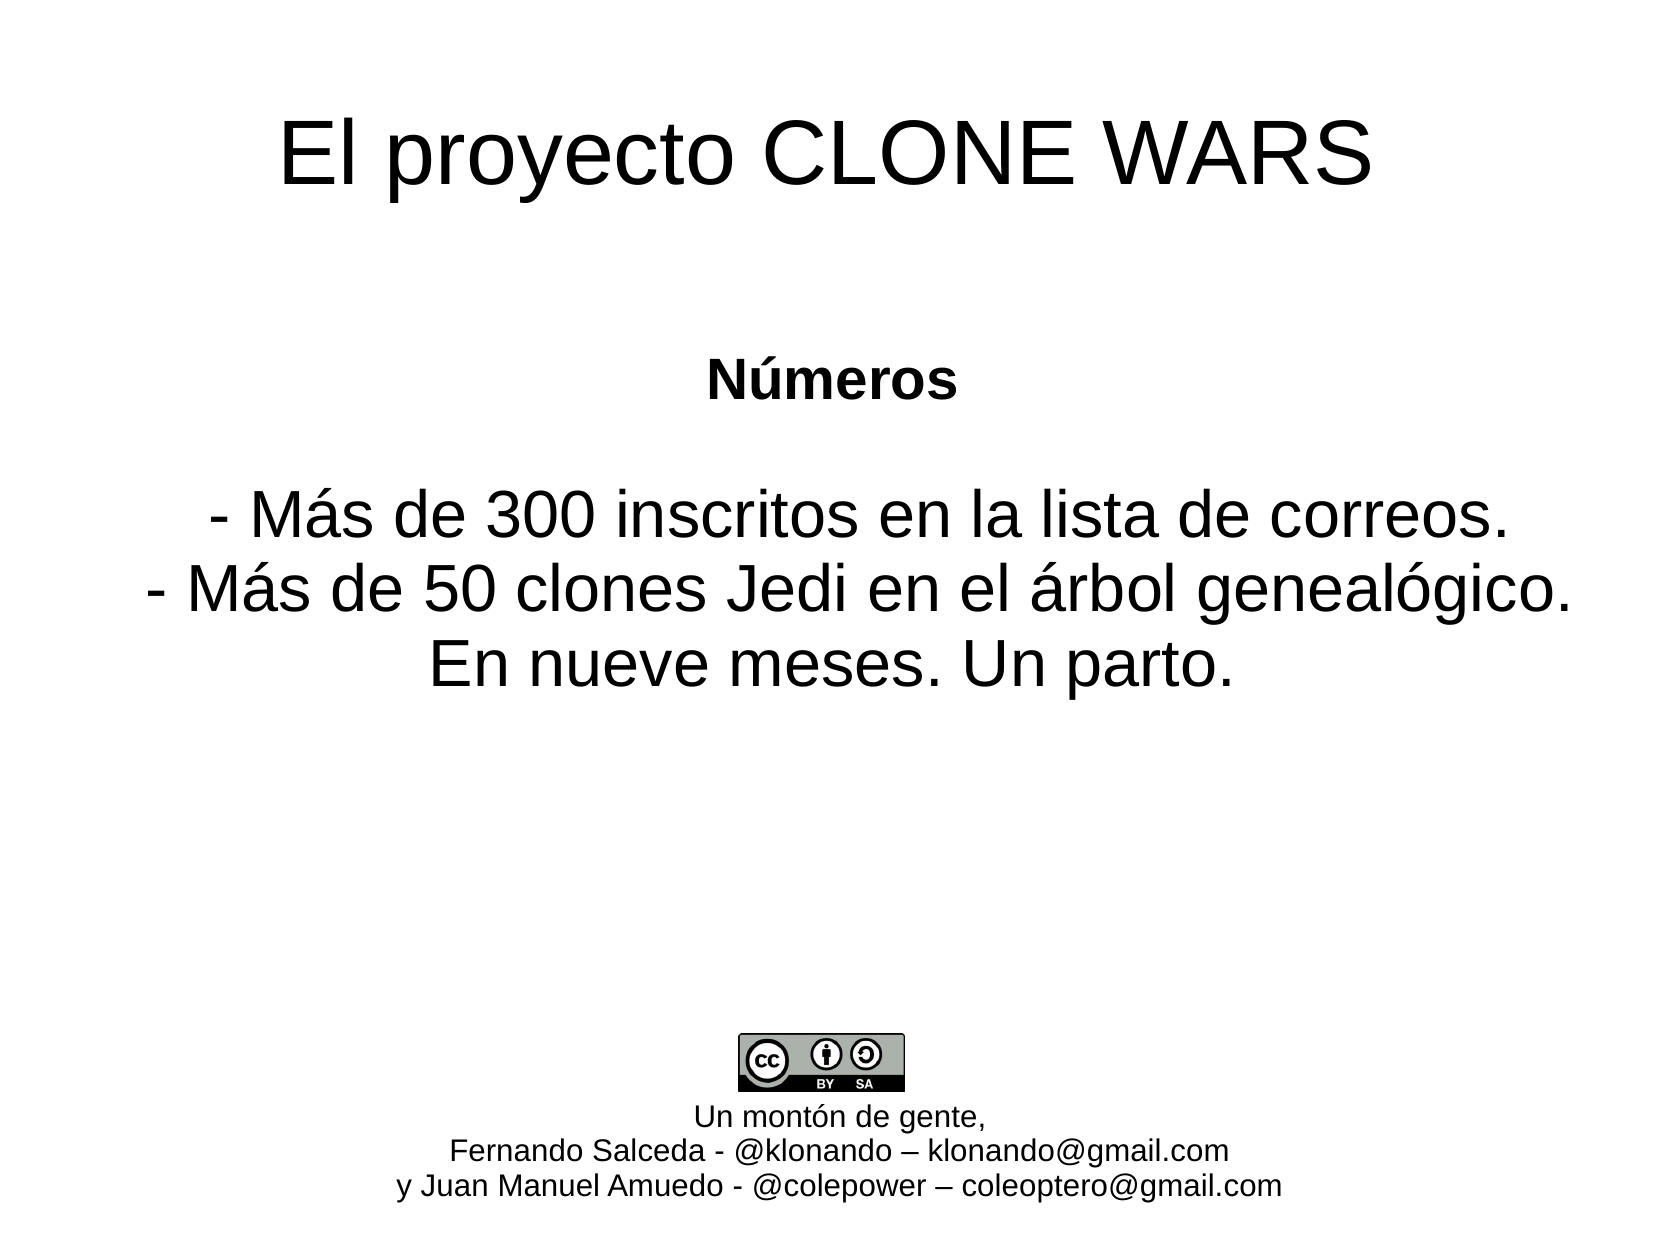

# El proyecto CLONE WARS
Números
 - Más de 300 inscritos en la lista de correos.
 - Más de 50 clones Jedi en el árbol genealógico.
En nueve meses. Un parto.
Un montón de gente,
Fernando Salceda - @klonando – klonando@gmail.com
y Juan Manuel Amuedo - @colepower – coleoptero@gmail.com